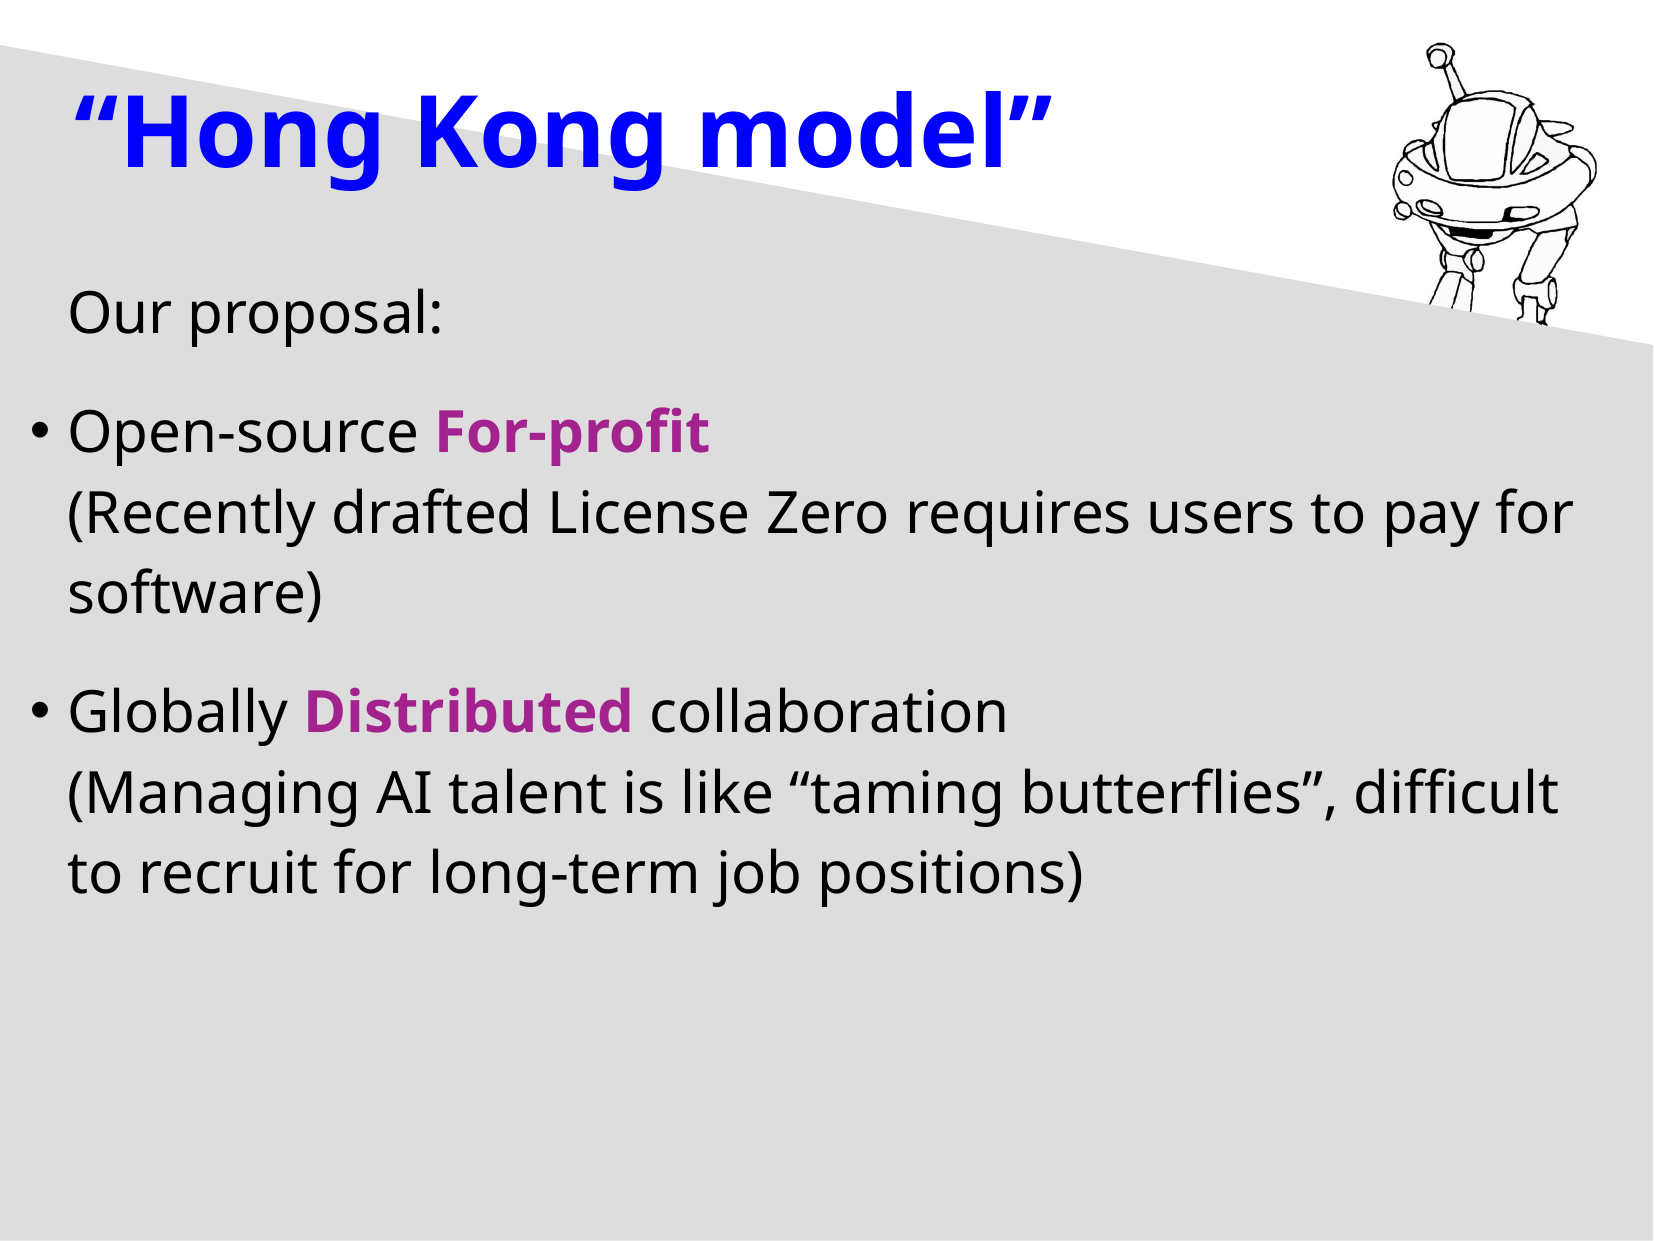

“Hong Kong model”
Our proposal:
Open-source For-profit
(Recently drafted License Zero requires users to pay for software)
Globally Distributed collaboration
(Managing AI talent is like “taming butterflies”, difficult to recruit for long-term job positions)
8